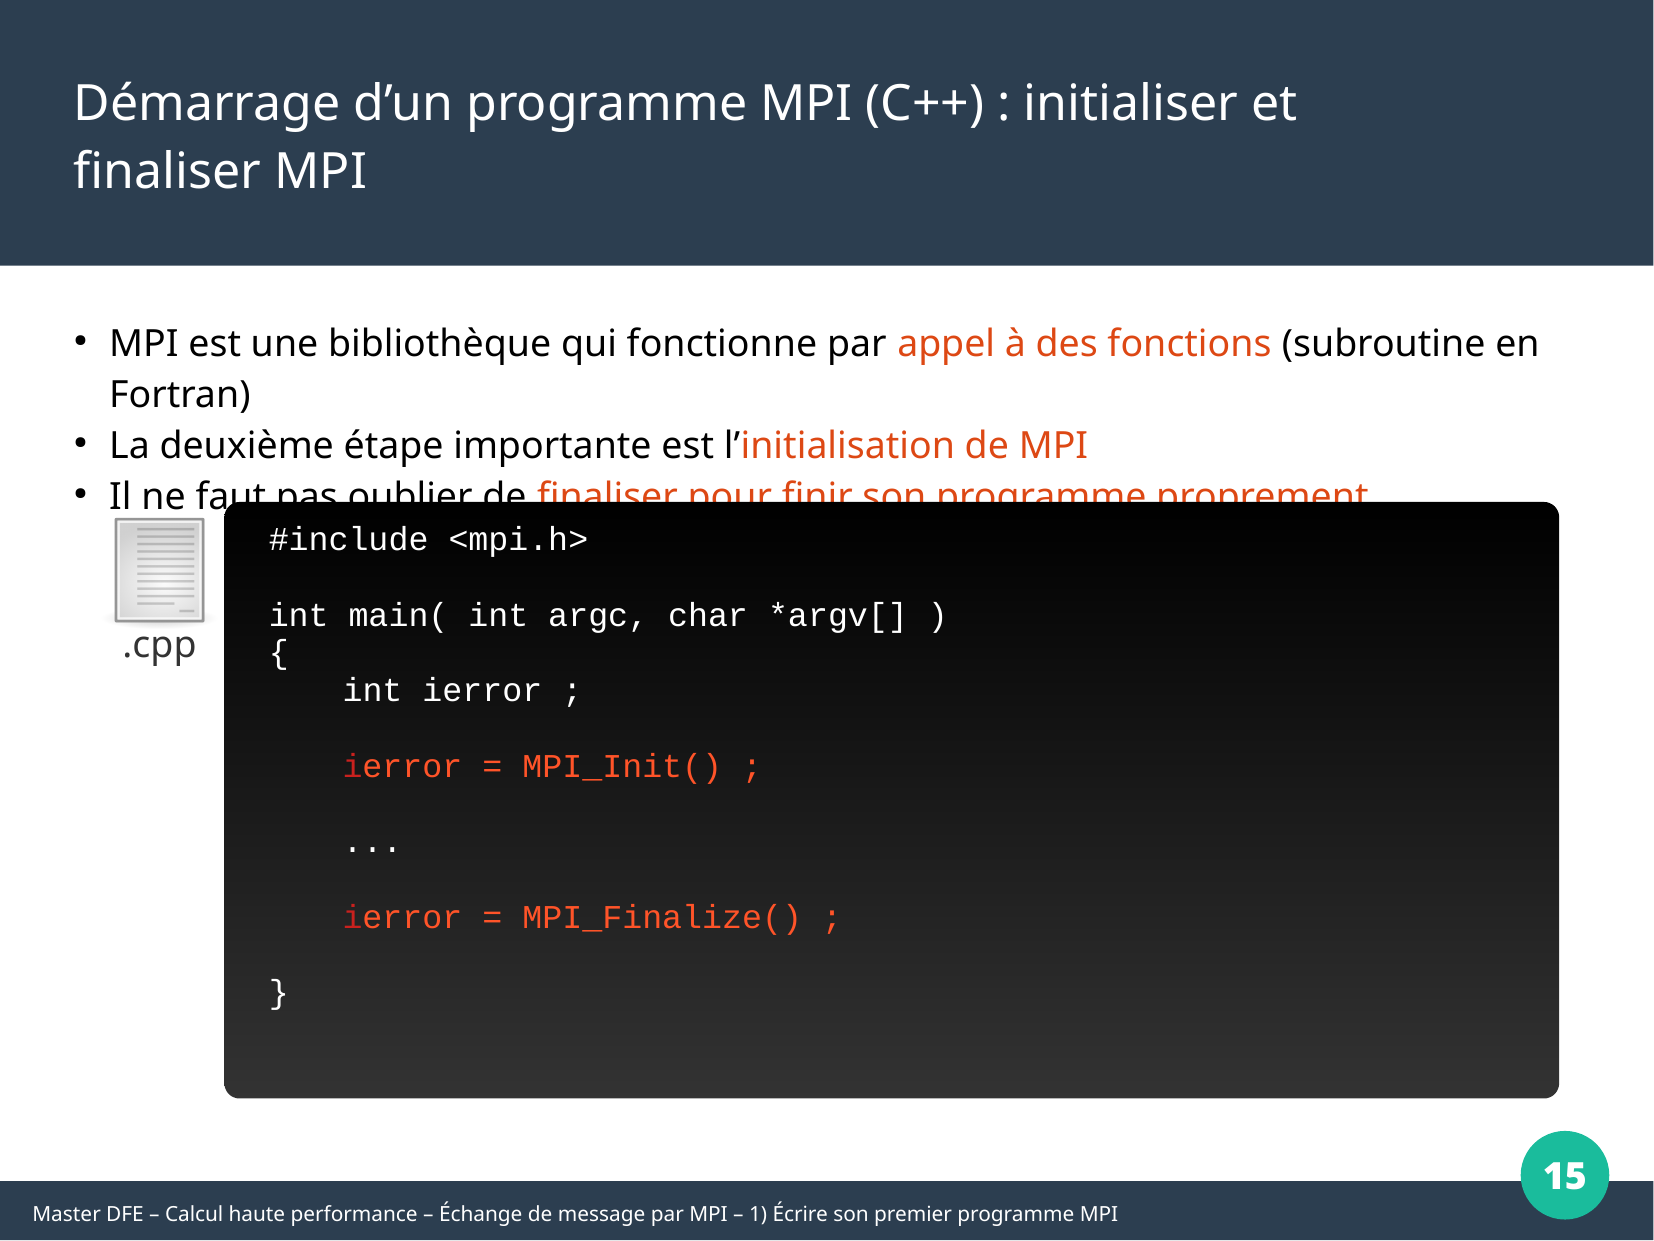

Démarrage d’un programme MPI (C++) : initialiser et finaliser MPI
MPI est une bibliothèque qui fonctionne par appel à des fonctions (subroutine en Fortran)
La deuxième étape importante est l’initialisation de MPI
Il ne faut pas oublier de finaliser pour finir son programme proprement
#include <mpi.h>
int main( int argc, char *argv[] )
{
	int ierror ;
	ierror = MPI_Init() ;
	...
	ierror = MPI_Finalize() ;
}
.cpp
15
Master DFE – Calcul haute performance – Échange de message par MPI – 1) Écrire son premier programme MPI